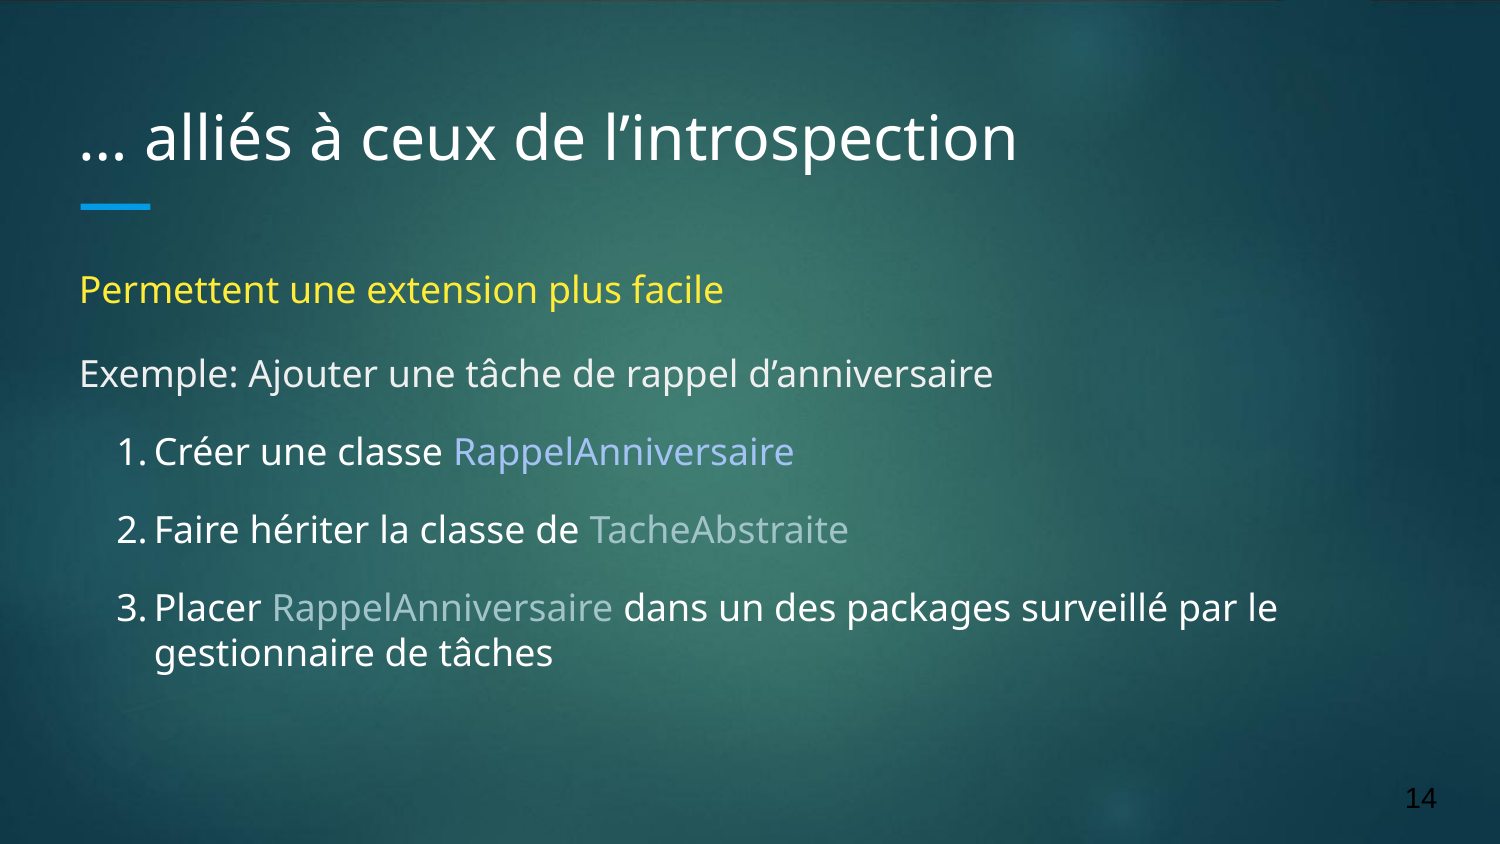

# … alliés à ceux de l’introspection
Permettent une extension plus facile
Exemple: Ajouter une tâche de rappel d’anniversaire
Créer une classe RappelAnniversaire
Faire hériter la classe de TacheAbstraite
Placer RappelAnniversaire dans un des packages surveillé par le gestionnaire de tâches